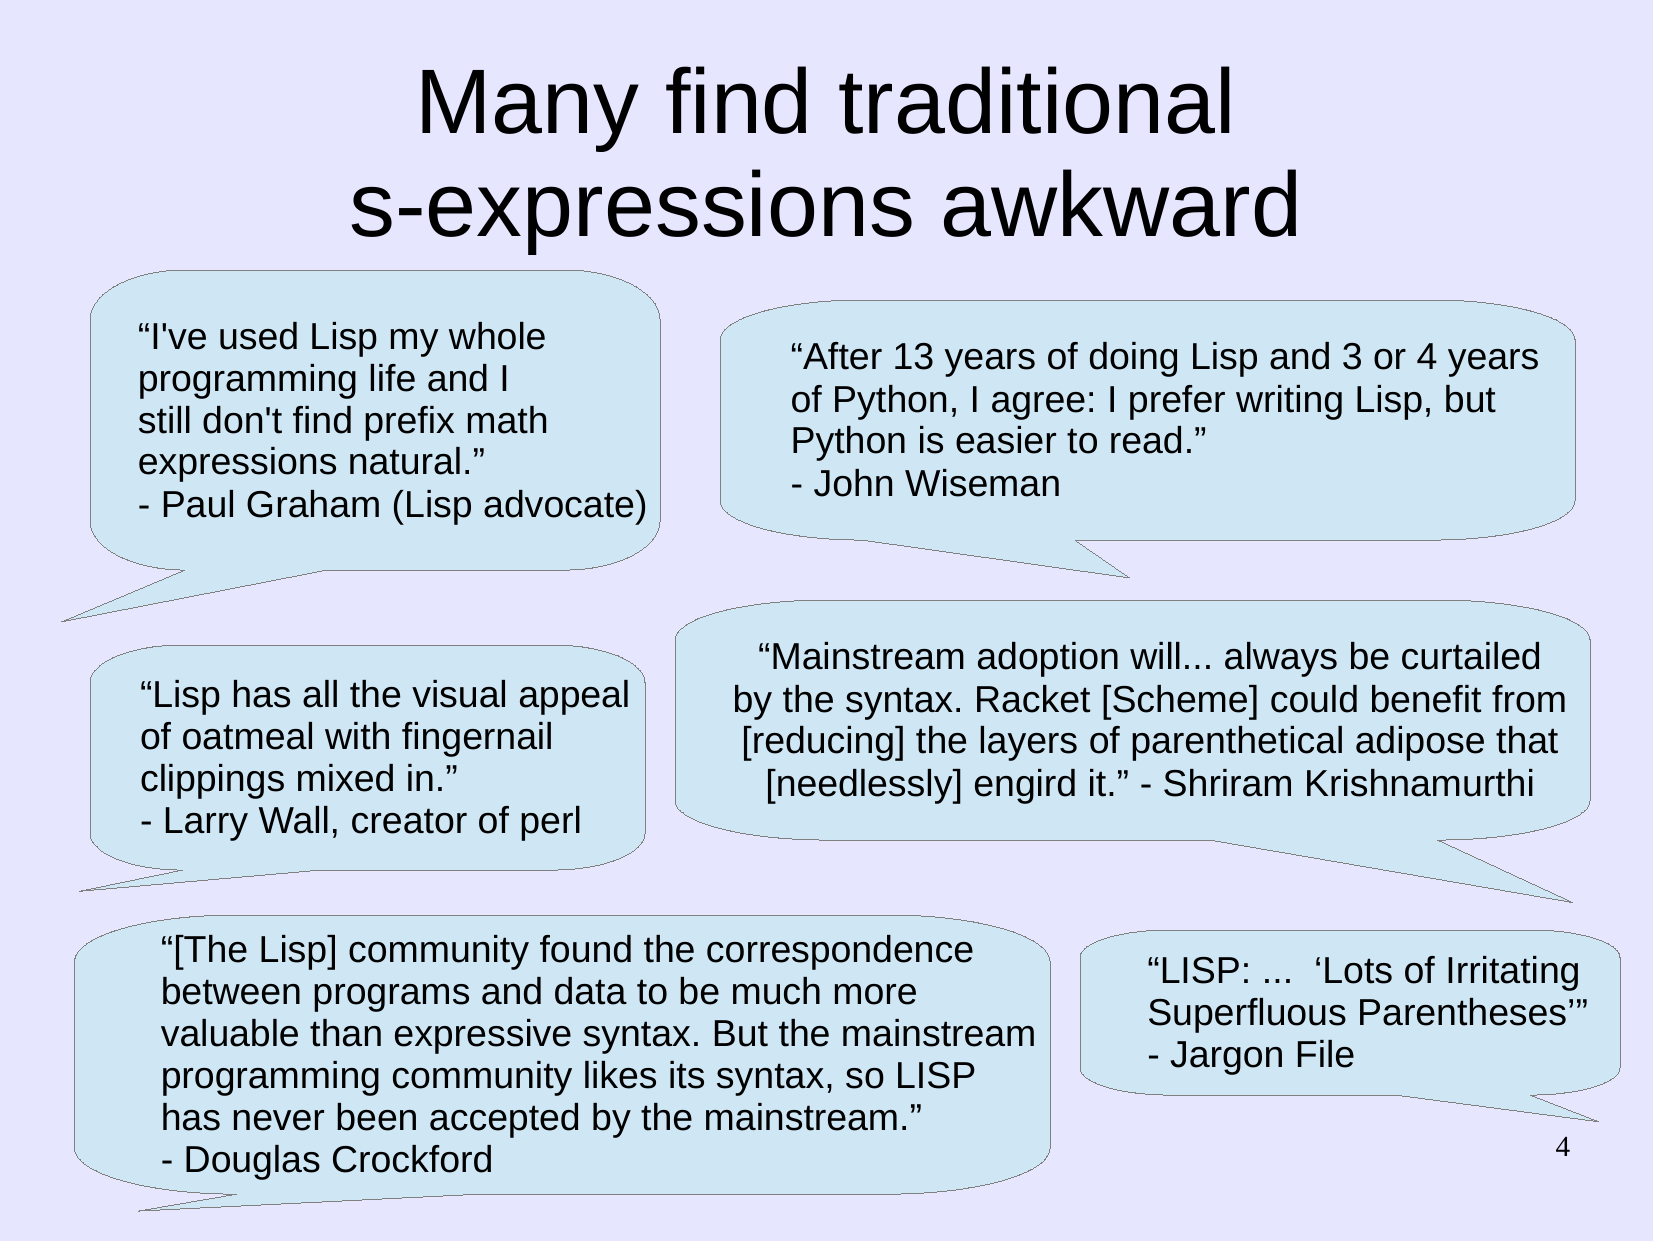

# Many find traditional s-expressions awkward
“I've used Lisp my whole
programming life and I
still don't find prefix math
expressions natural.”
- Paul Graham (Lisp advocate)
“After 13 years of doing Lisp and 3 or 4 years
of Python, I agree: I prefer writing Lisp, but
Python is easier to read.”
- John Wiseman
“Mainstream adoption will... always be curtailed
by the syntax. Racket [Scheme] could benefit from
[reducing] the layers of parenthetical adipose that
[needlessly] engird it.” - Shriram Krishnamurthi
“Lisp has all the visual appeal
of oatmeal with fingernail
clippings mixed in.”
- Larry Wall, creator of perl
“[The Lisp] community found the correspondence
between programs and data to be much more
valuable than expressive syntax. But the mainstream
programming community likes its syntax, so LISP
has never been accepted by the mainstream.”
- Douglas Crockford
“LISP: ... ‘Lots of Irritating
Superfluous Parentheses’”
- Jargon File
4